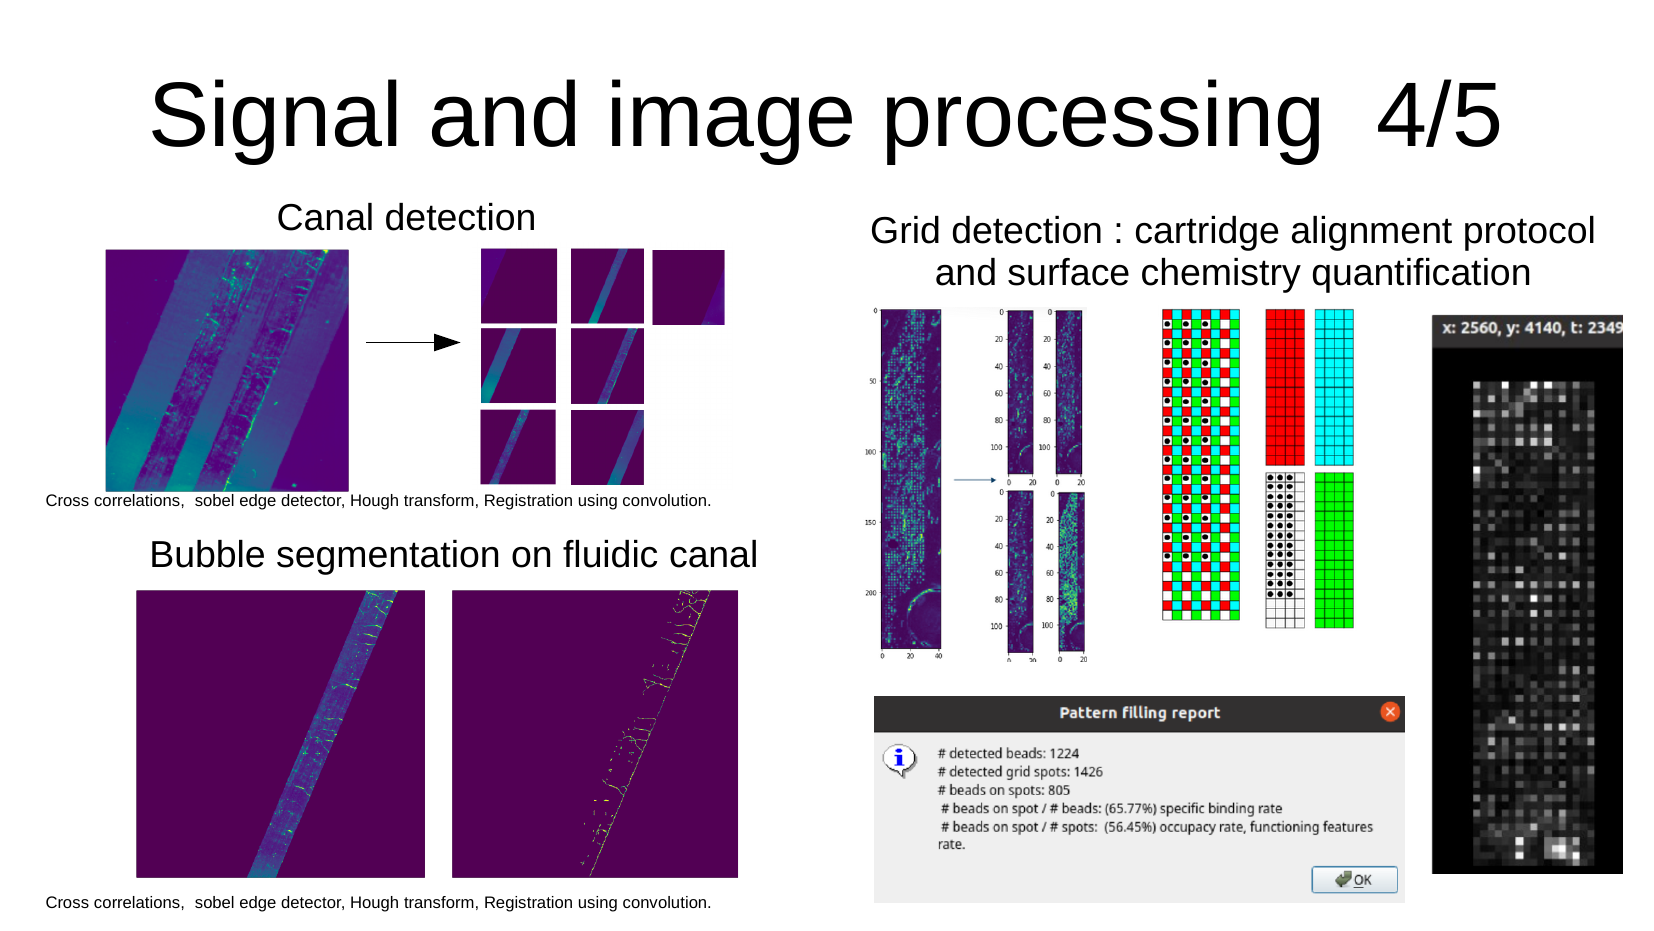

# Signal and image processing 4/5
Canal detection
Grid detection : cartridge alignment protocol and surface chemistry quantification
Cross correlations, sobel edge detector, Hough transform, Registration using convolution.
Bubble segmentation on fluidic canal
Cross correlations, sobel edge detector, Hough transform, Registration using convolution.